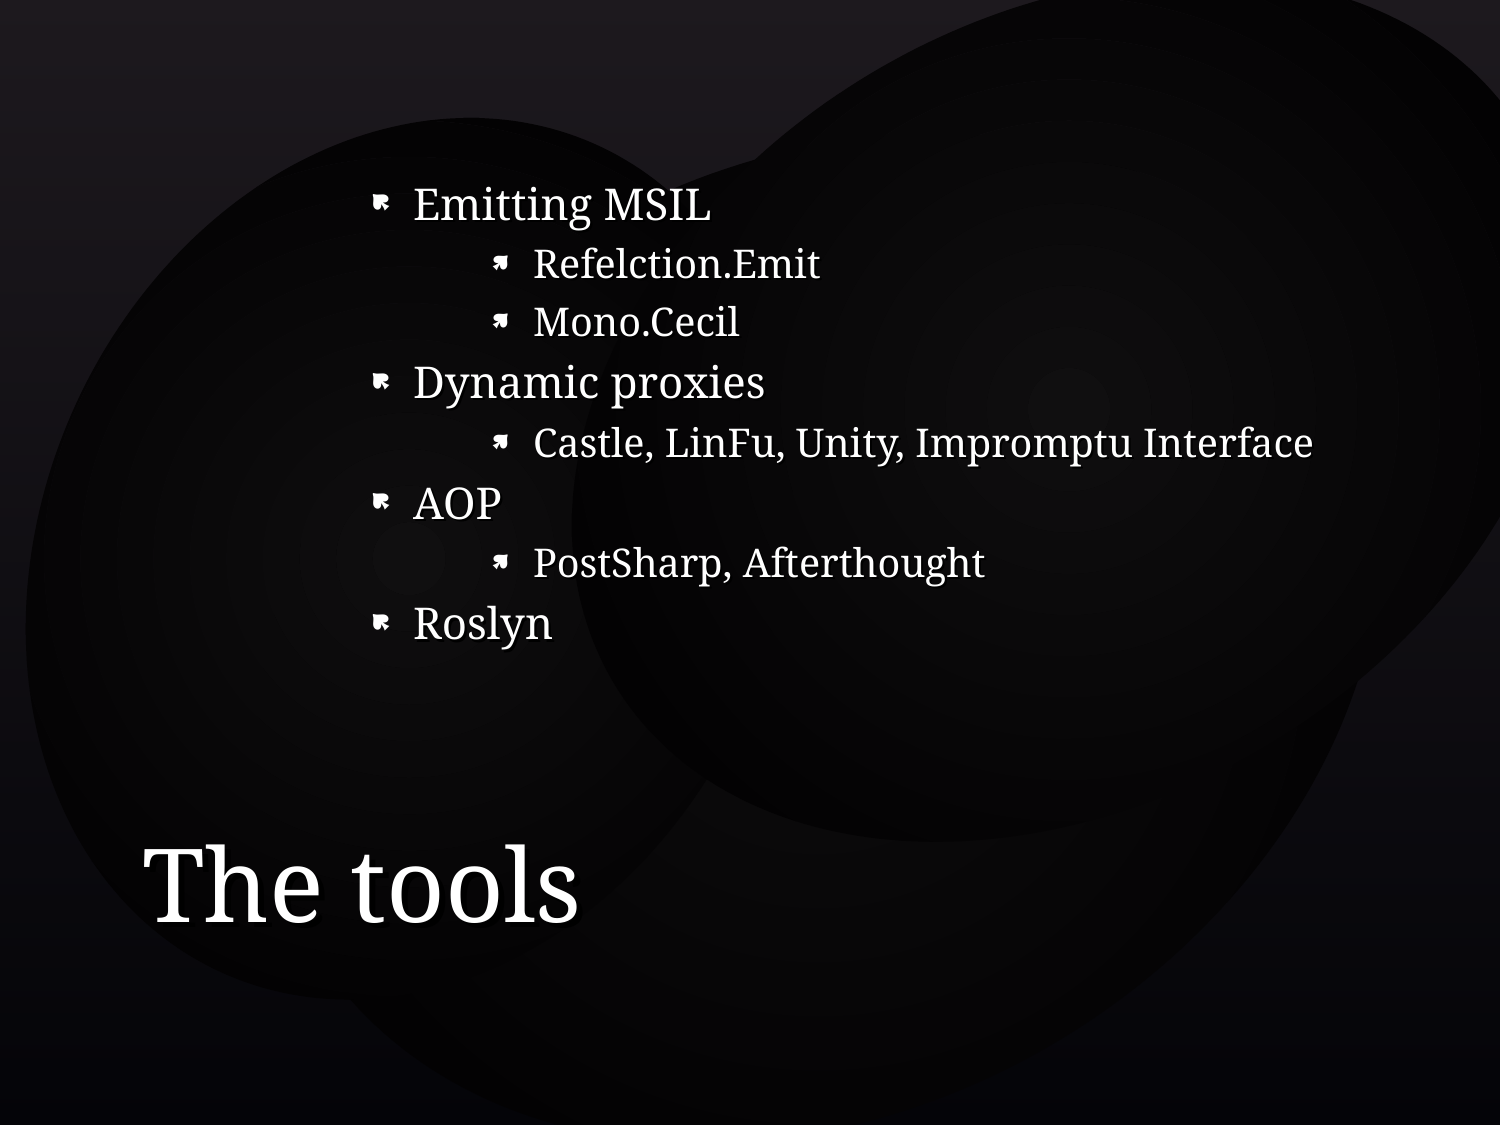

# Emitting MSIL
Refelction.Emit
Mono.Cecil
Dynamic proxies
Castle, LinFu, Unity, Impromptu Interface
AOP
PostSharp, Afterthought
Roslyn
The tools